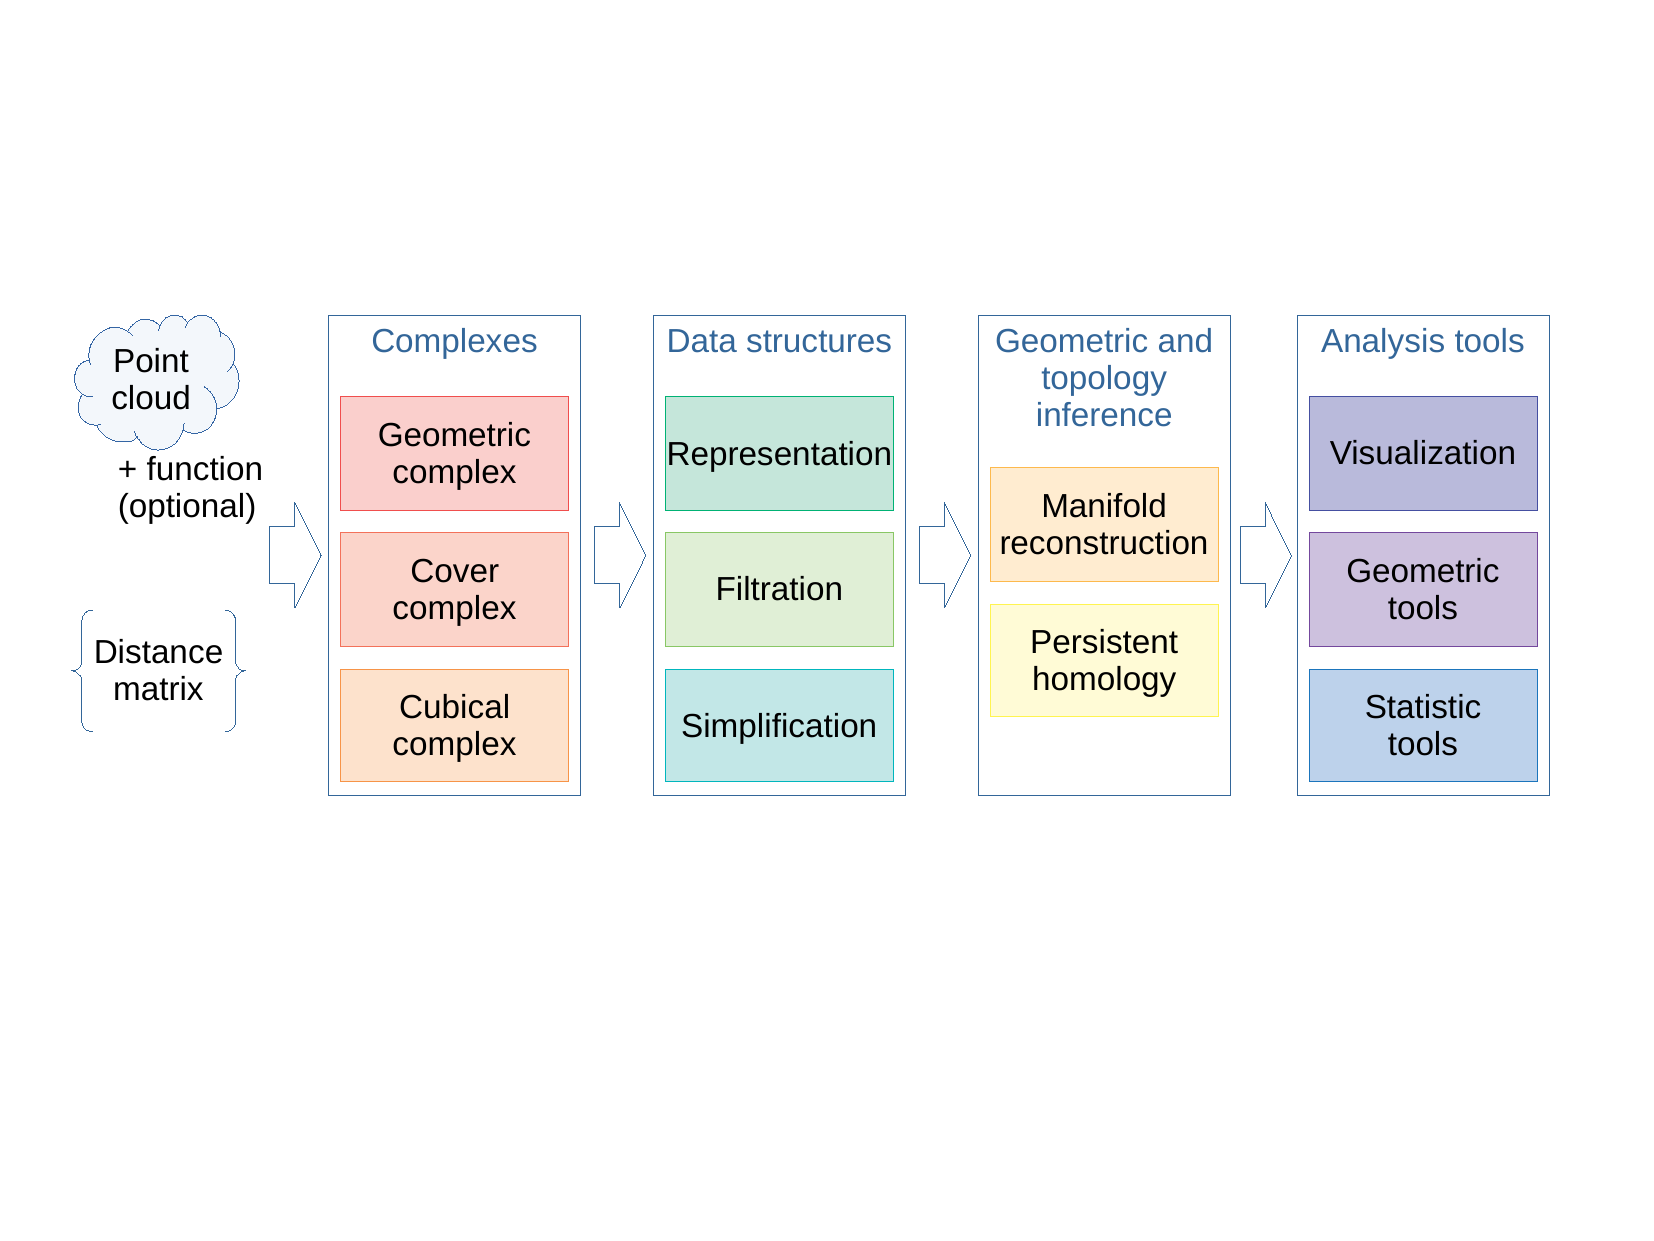

Point
cloud
Complexes
Data structures
Geometric and
topology
inference
Analysis tools
Visualization
Geometric
complex
Representation
+ function (optional)
Manifold
reconstruction
Cover
complex
Filtration
Geometric
tools
Persistent
homology
Distance
matrix
Cubical
complex
Simplification
Statistic
tools